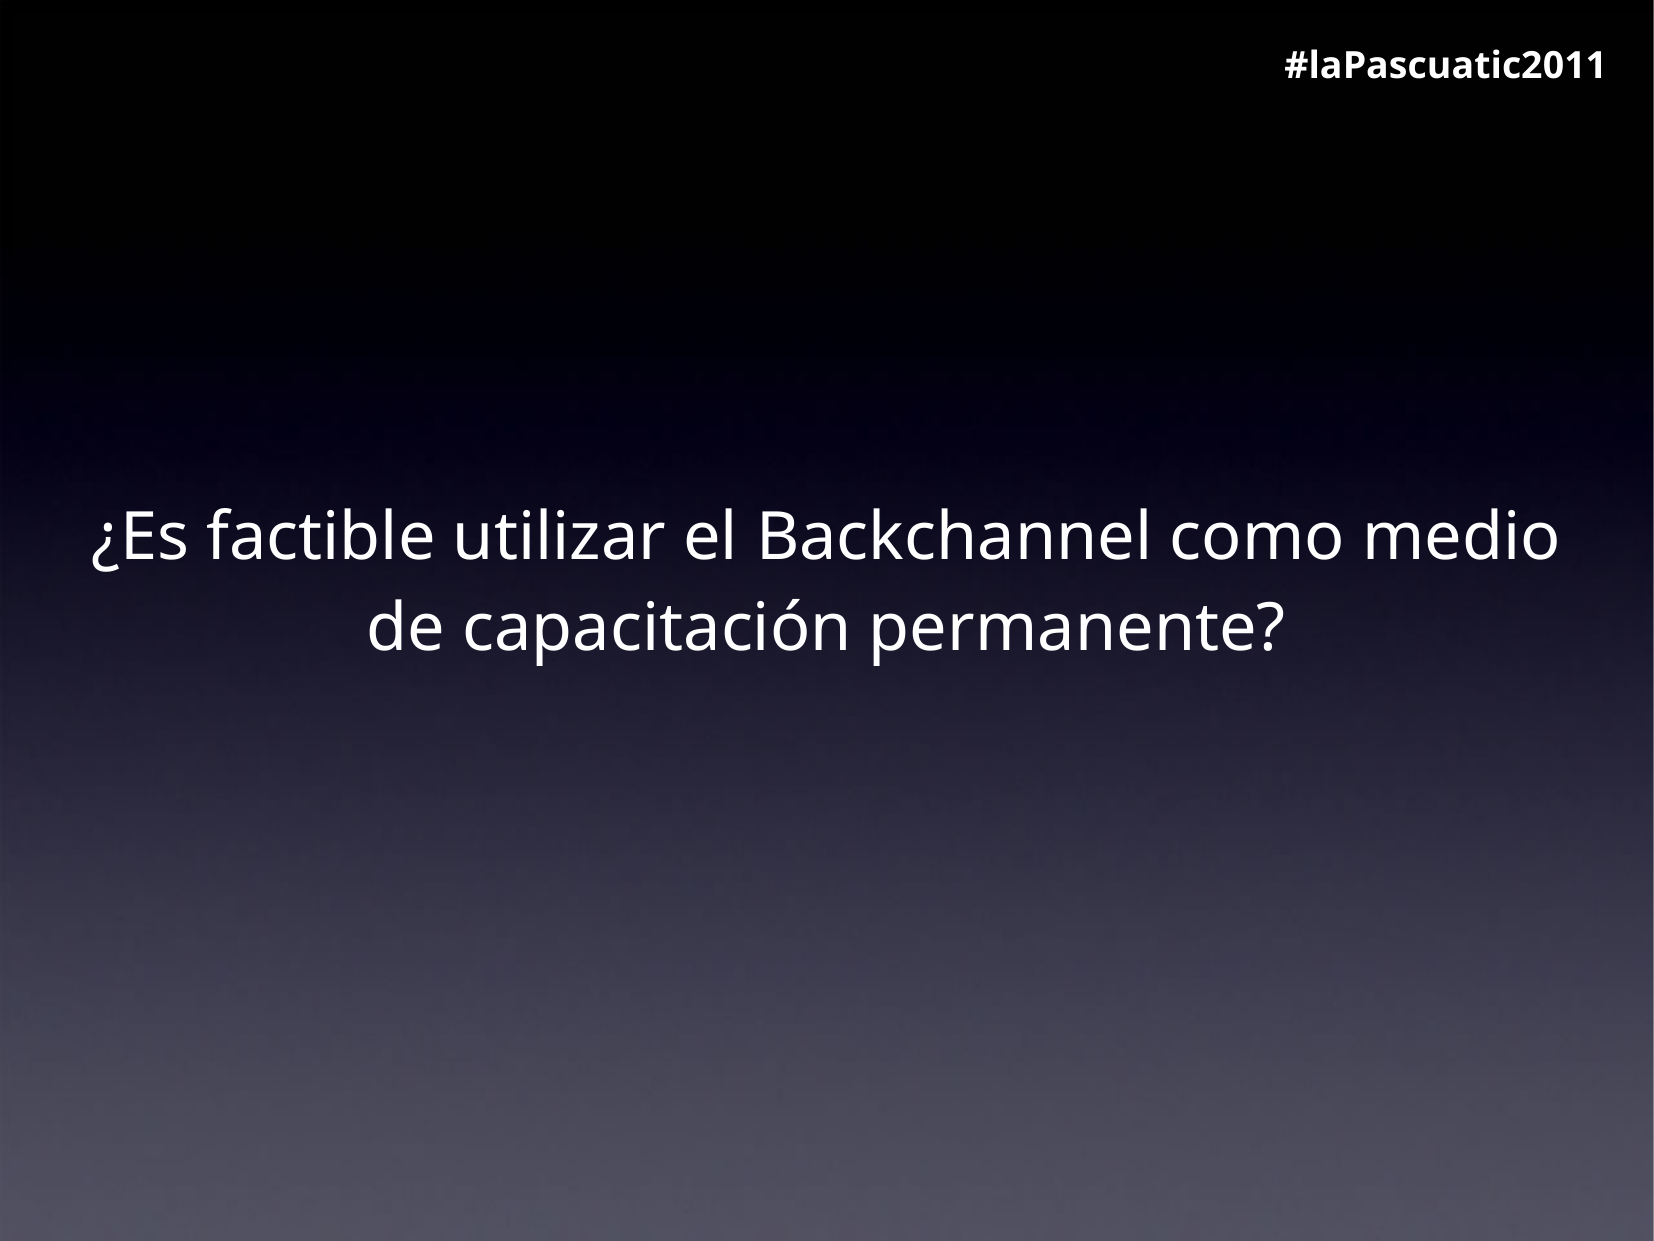

#laPascuatic2011
# ¿Es factible utilizar el Backchannel como medio de capacitación permanente?